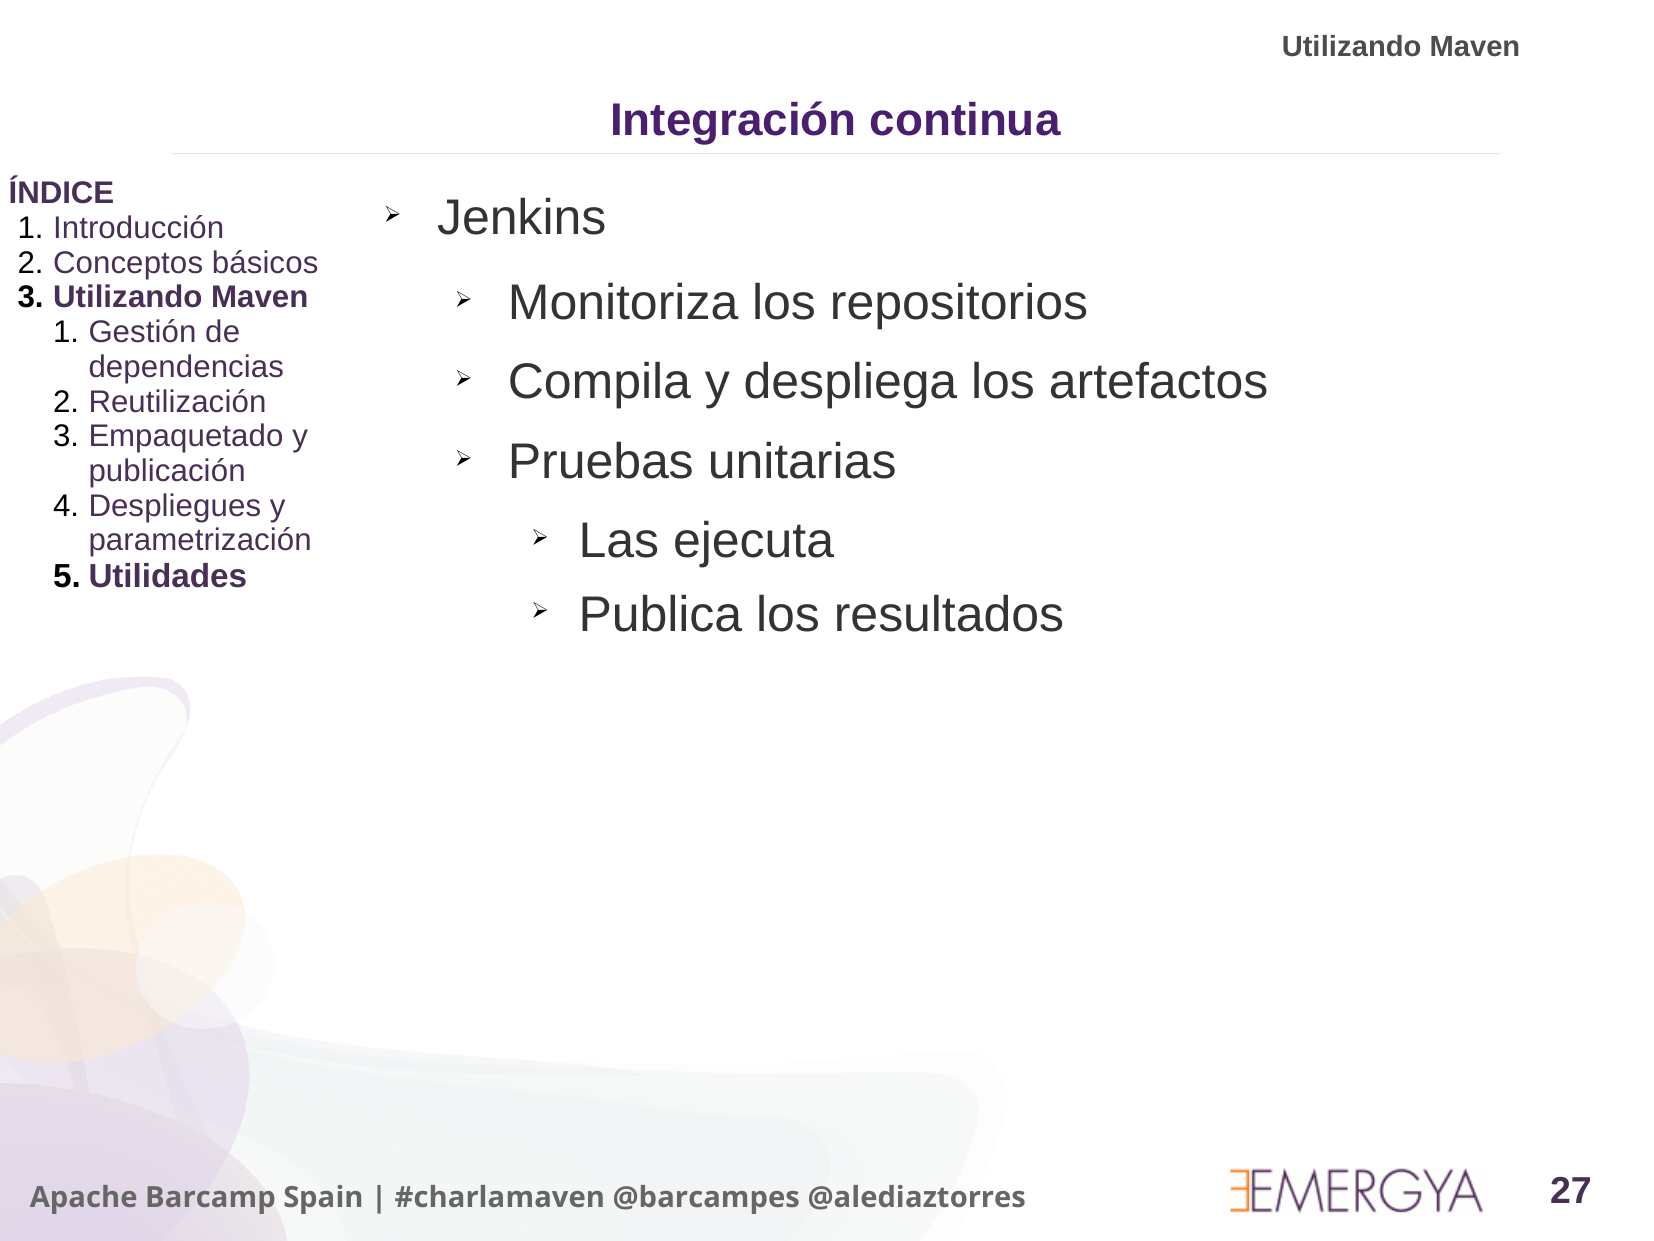

Utilizando Maven
Integración continua
ÍNDICE
Introducción
Conceptos básicos
Utilizando Maven
Gestión de dependencias
Reutilización
Empaquetado y publicación
Despliegues y parametrización
Utilidades
#
Jenkins
Monitoriza los repositorios
Compila y despliega los artefactos
Pruebas unitarias
Las ejecuta
Publica los resultados